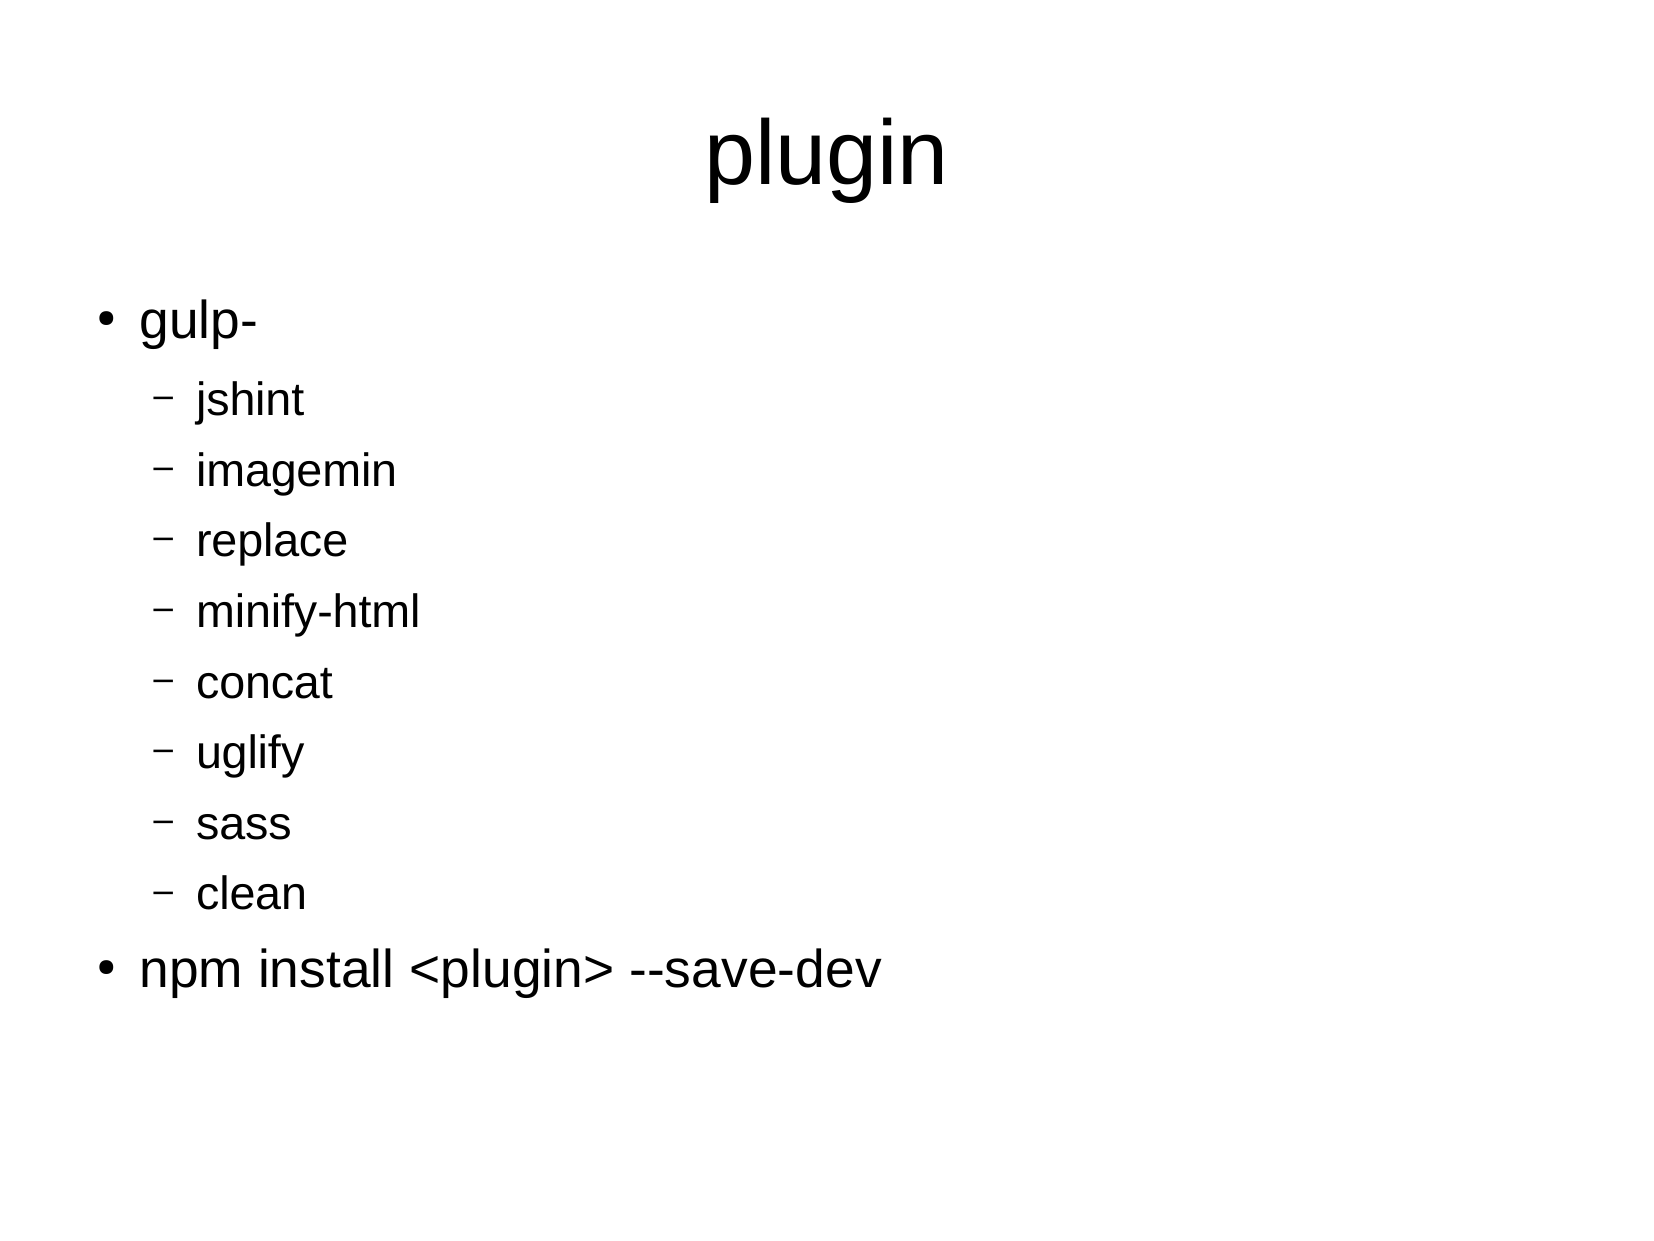

# plugin
gulp-
jshint
imagemin
replace
minify-html
concat
uglify
sass
clean
npm install <plugin> --save-dev